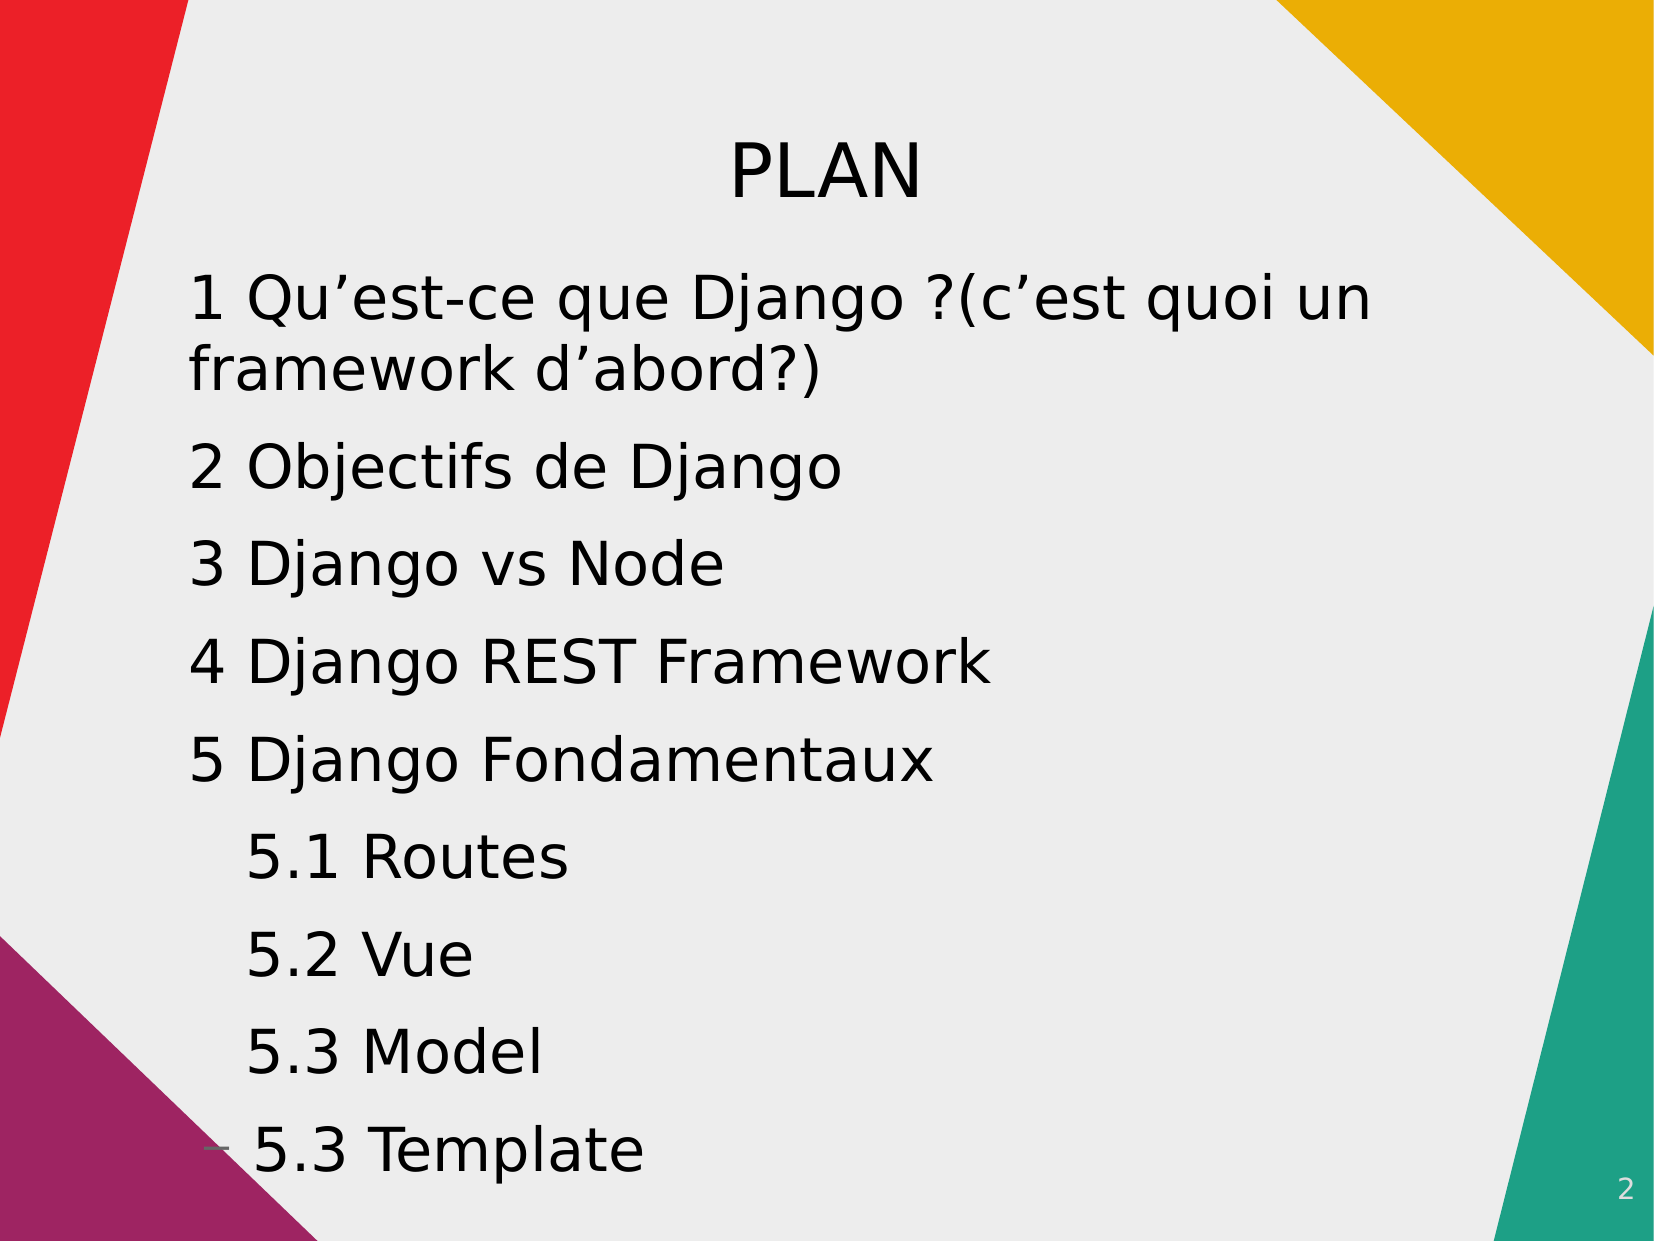

# PLAN
1 Qu’est-ce que Django ?(c’est quoi un framework d’abord?)
2 Objectifs de Django
3 Django vs Node
4 Django REST Framework
5 Django Fondamentaux
 5.1 Routes
 5.2 Vue
 5.3 Model
5.3 Template
2